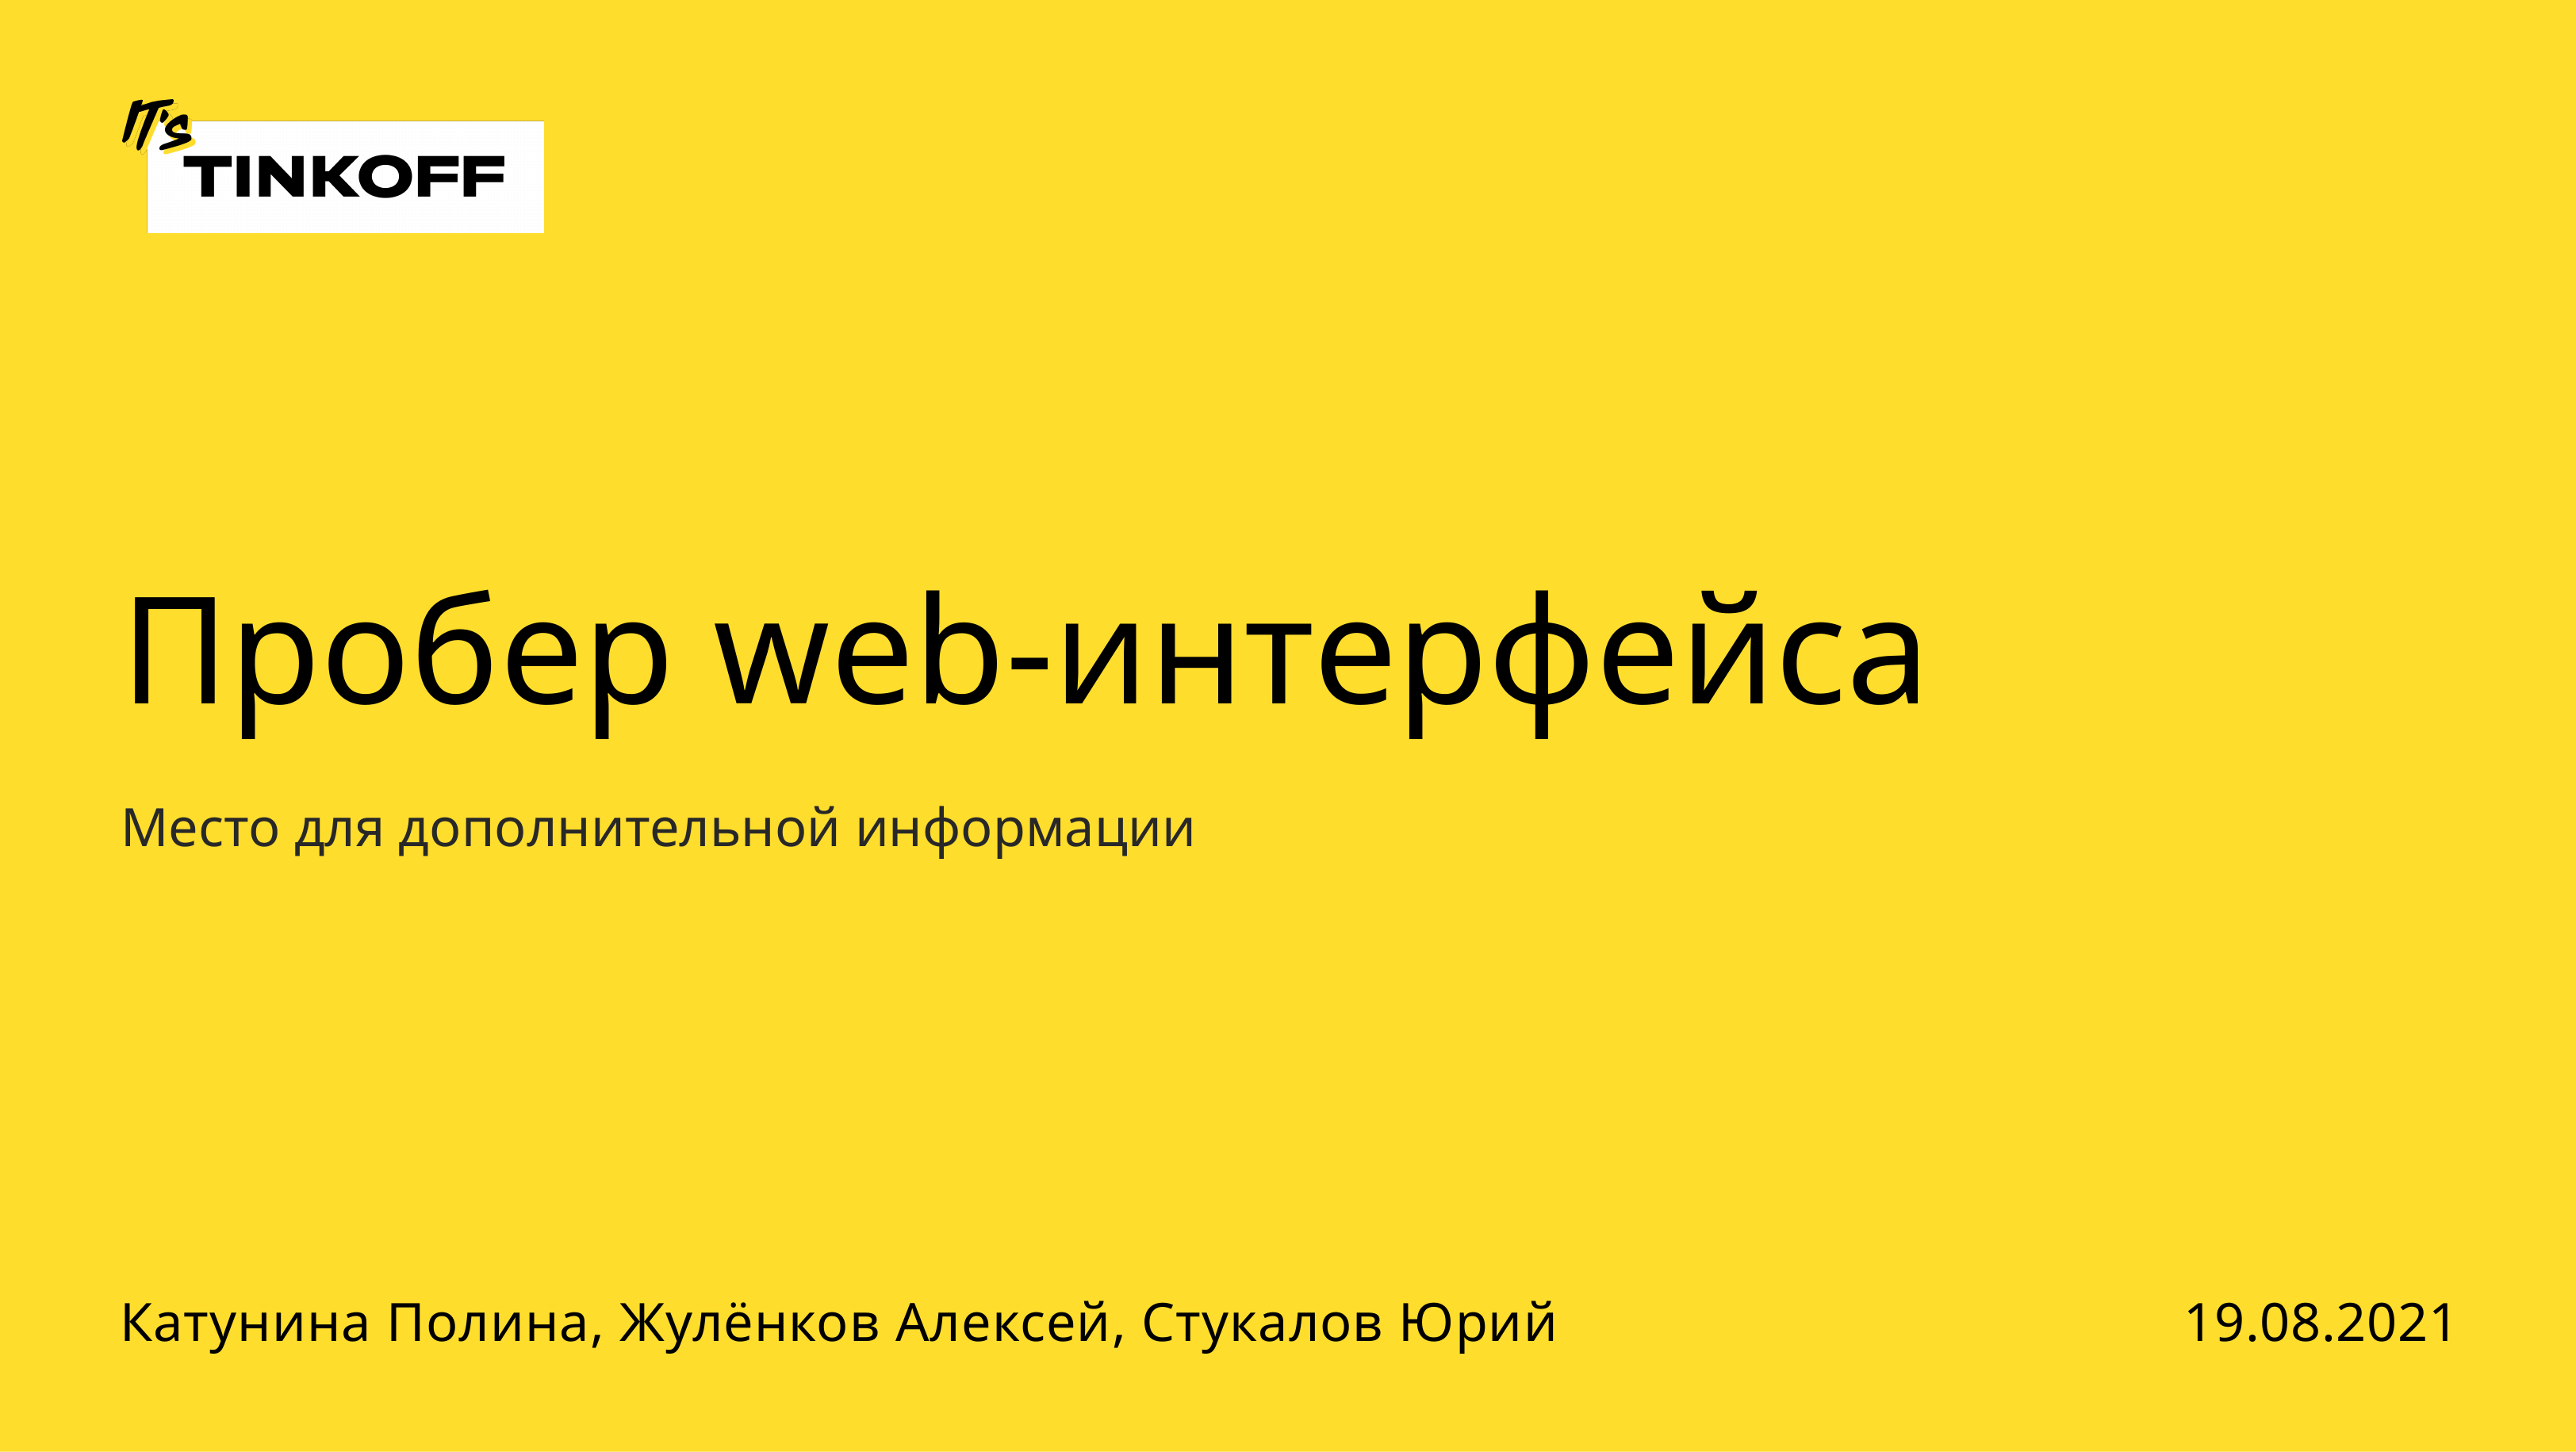

Пробер web-интерфейса
# Место для дополнительной информации
Катунина Полина, Жулёнков Алексей, Стукалов Юрий
19.08.2021